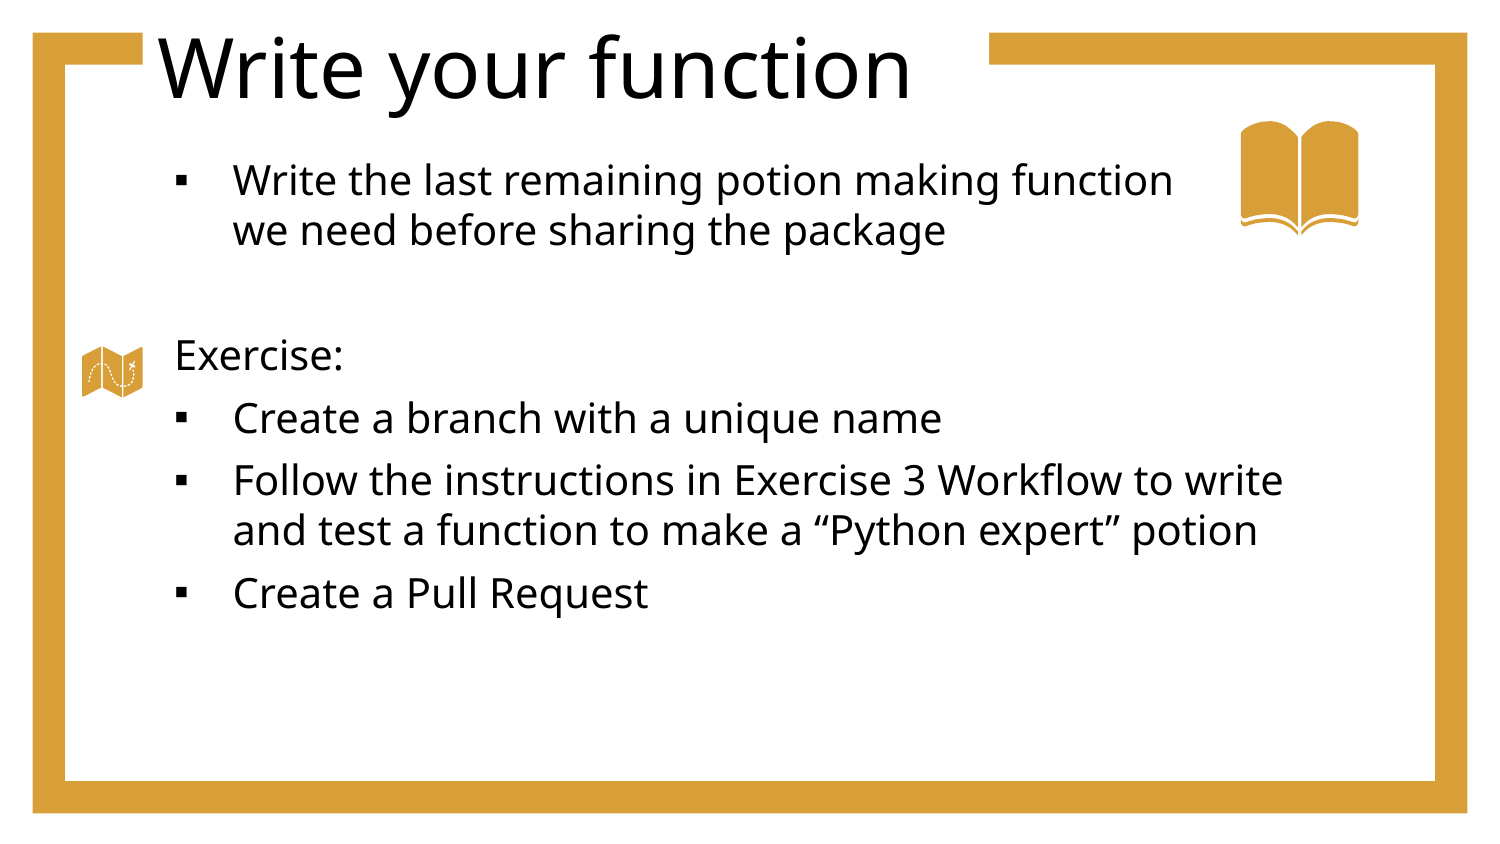

# Write your function
Write the last remaining potion making function
we need before sharing the package
Exercise:
Create a branch with a unique name
Follow the instructions in Exercise 3 Workflow to write and test a function to make a “Python expert” potion
Create a Pull Request